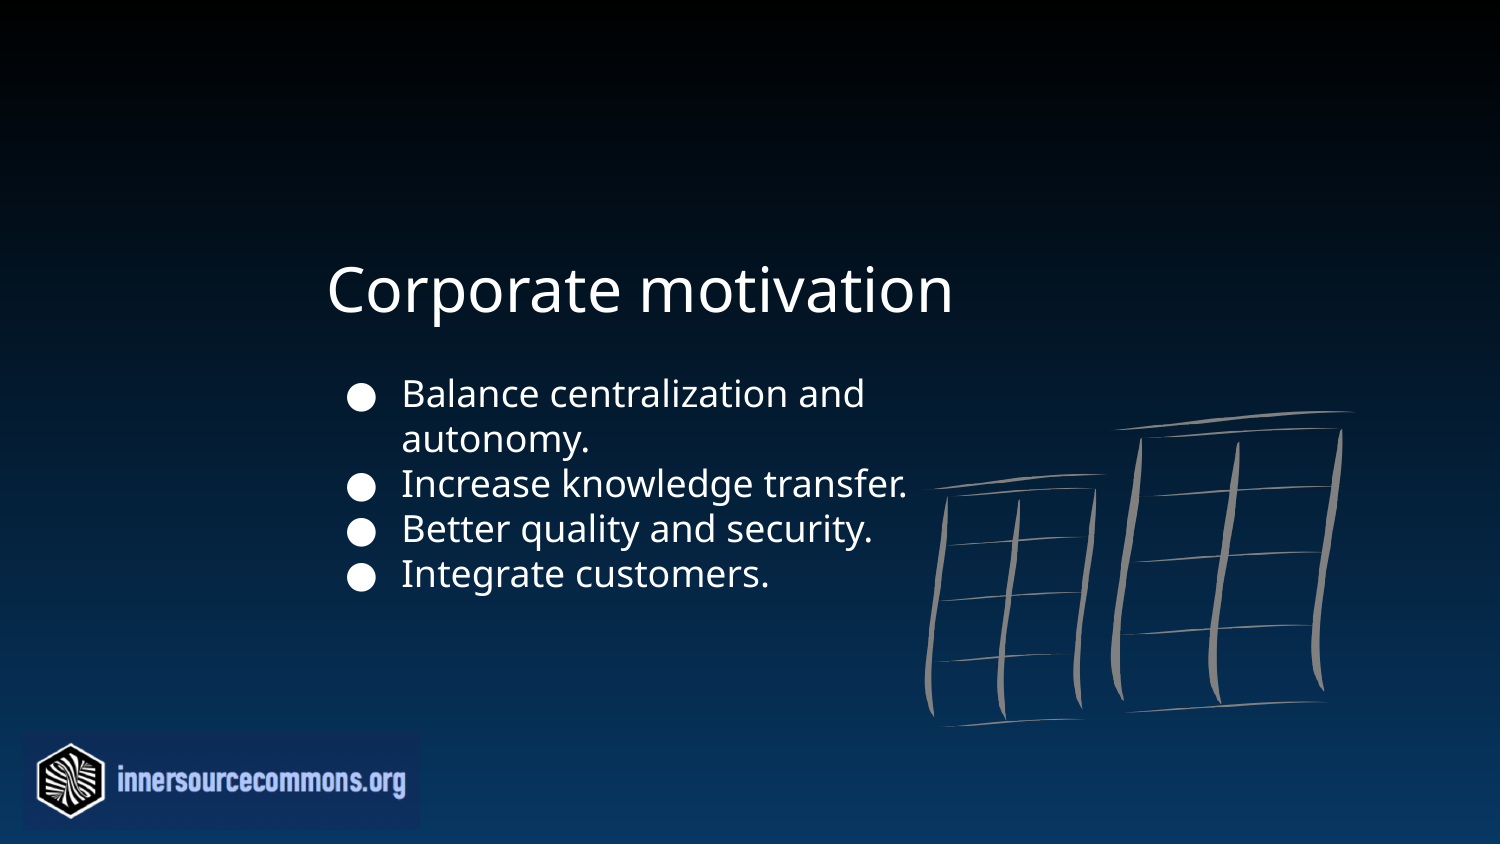

Corporate motivation
Balance centralization and autonomy.
Increase knowledge transfer.
Better quality and security.
Integrate customers.